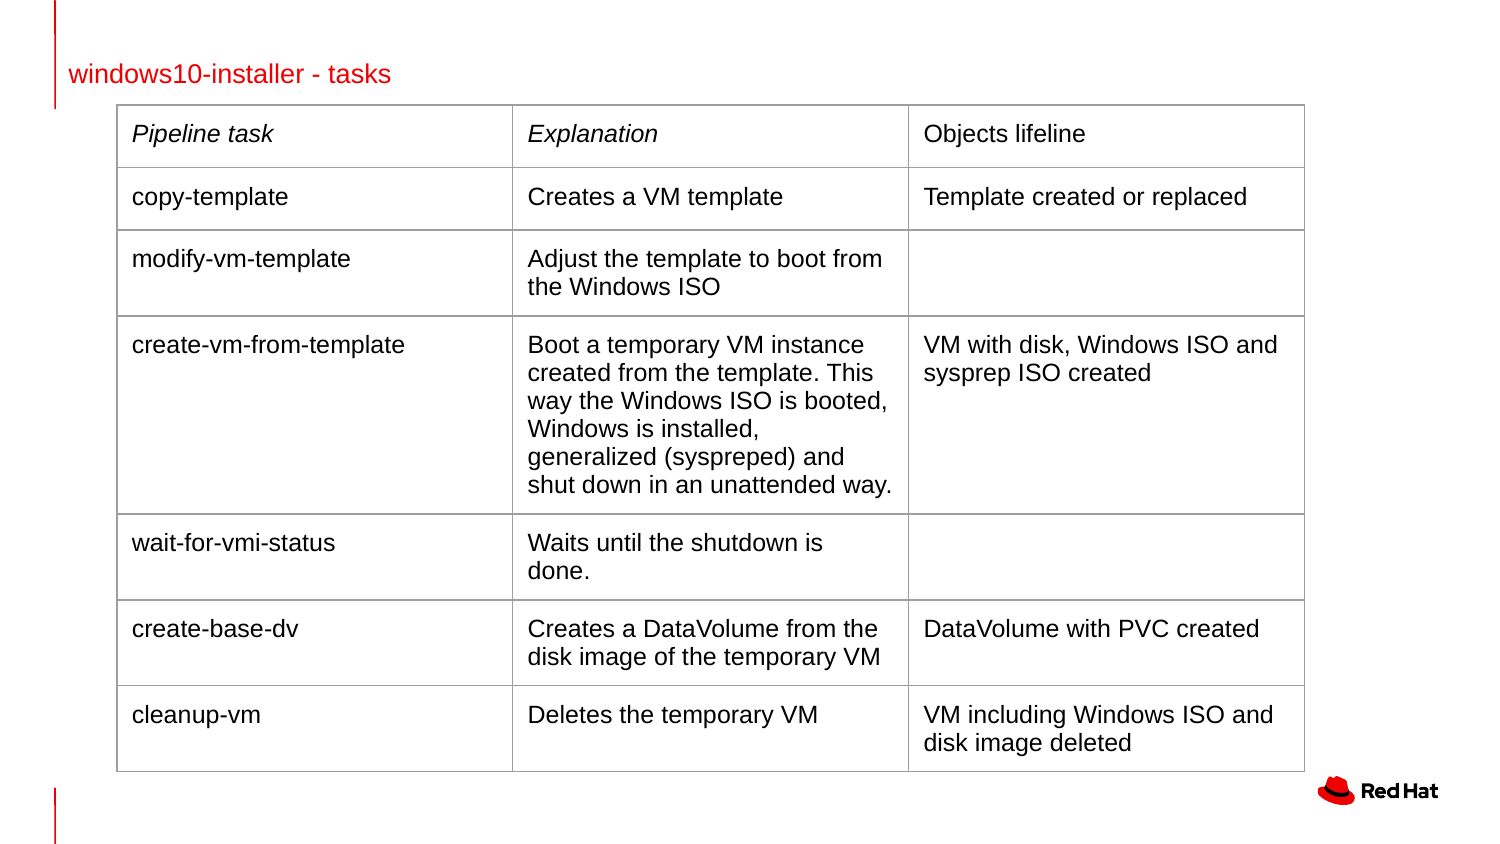

windows10-installer - tasks
| Pipeline task | Explanation | Objects lifeline |
| --- | --- | --- |
| copy-template | Creates a VM template | Template created or replaced |
| modify-vm-template | Adjust the template to boot from the Windows ISO | |
| create-vm-from-template | Boot a temporary VM instance created from the template. This way the Windows ISO is booted, Windows is installed, generalized (syspreped) and shut down in an unattended way. | VM with disk, Windows ISO and sysprep ISO created |
| wait-for-vmi-status | Waits until the shutdown is done. | |
| create-base-dv | Creates a DataVolume from the disk image of the temporary VM | DataVolume with PVC created |
| cleanup-vm | Deletes the temporary VM | VM including Windows ISO and disk image deleted |
#